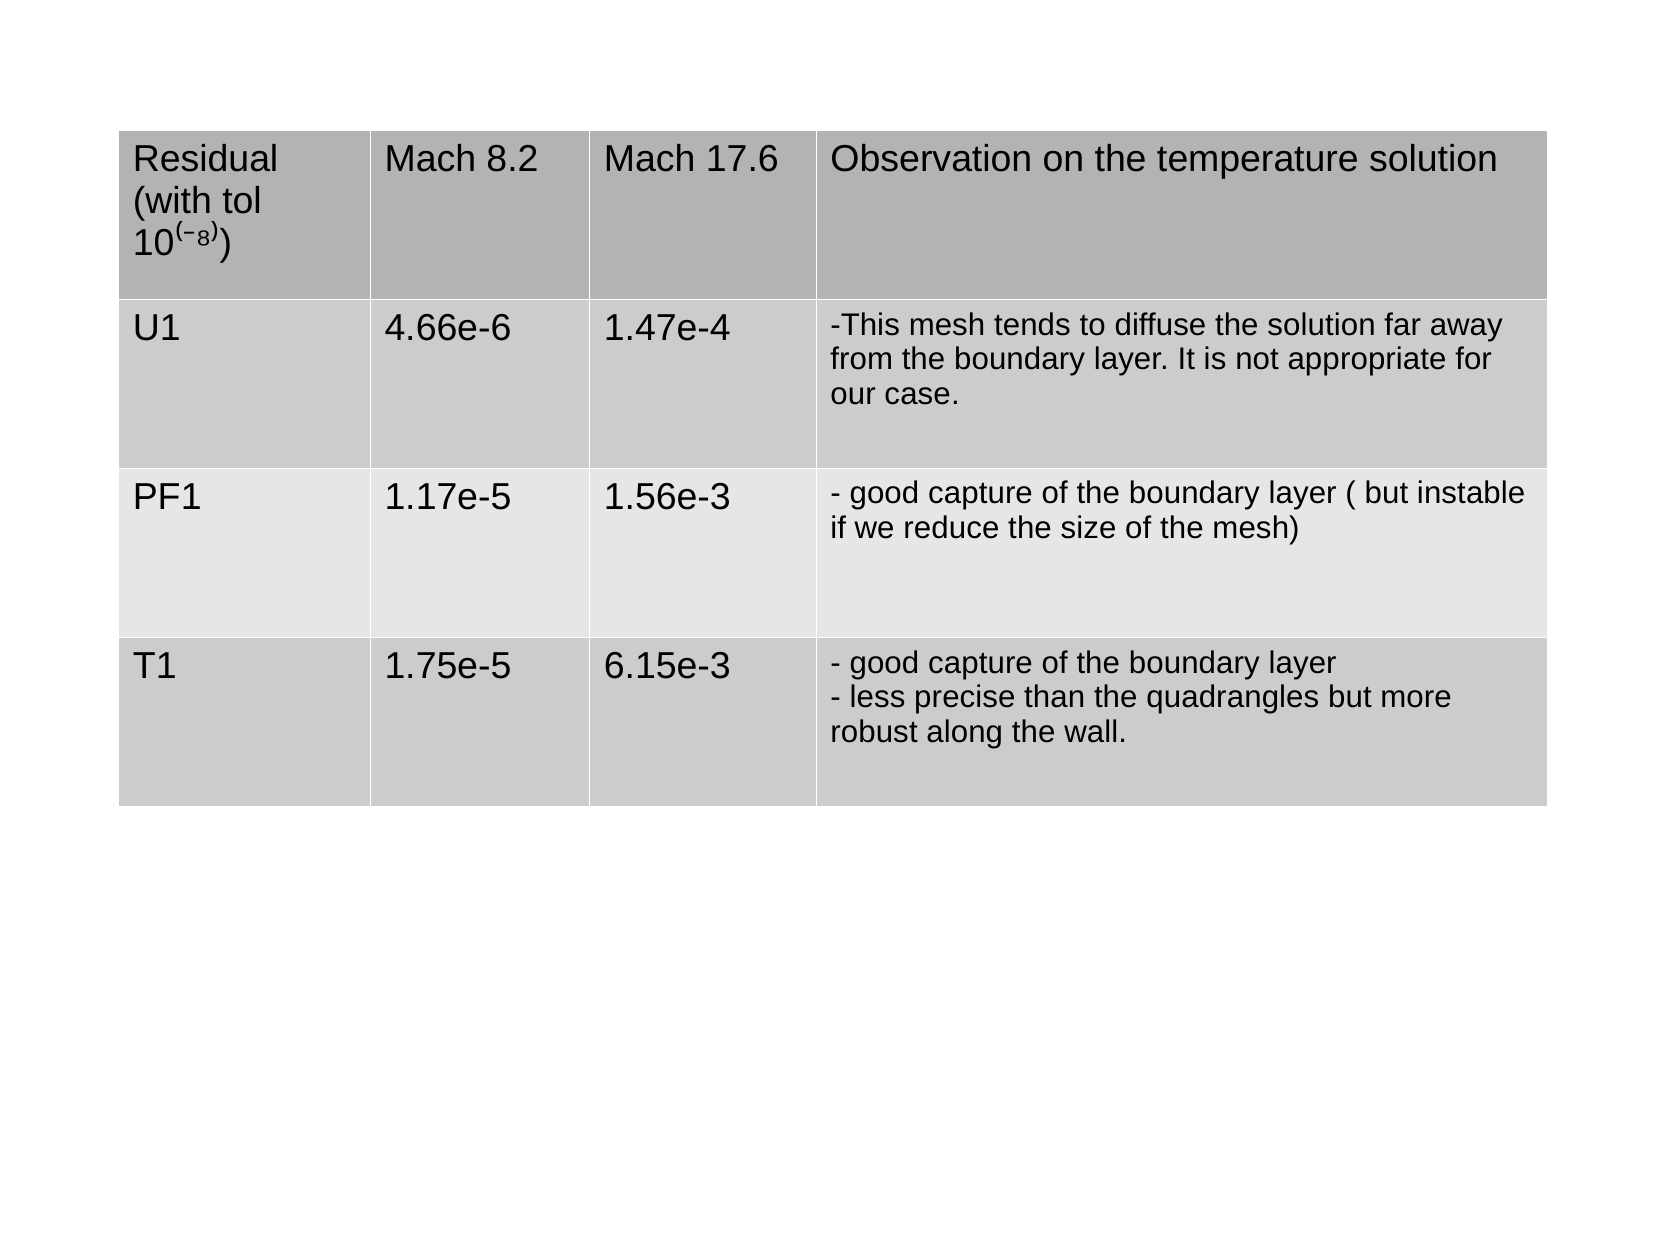

| Residual (with tol 10⁽⁻⁸⁾) | Mach 8.2 | Mach 17.6 | Observation on the temperature solution |
| --- | --- | --- | --- |
| U1 | 4.66e-6 | 1.47e-4 | -This mesh tends to diffuse the solution far away from the boundary layer. It is not appropriate for our case. |
| PF1 | 1.17e-5 | 1.56e-3 | - good capture of the boundary layer ( but instable if we reduce the size of the mesh) |
| T1 | 1.75e-5 | 6.15e-3 | - good capture of the boundary layer - less precise than the quadrangles but more robust along the wall. |